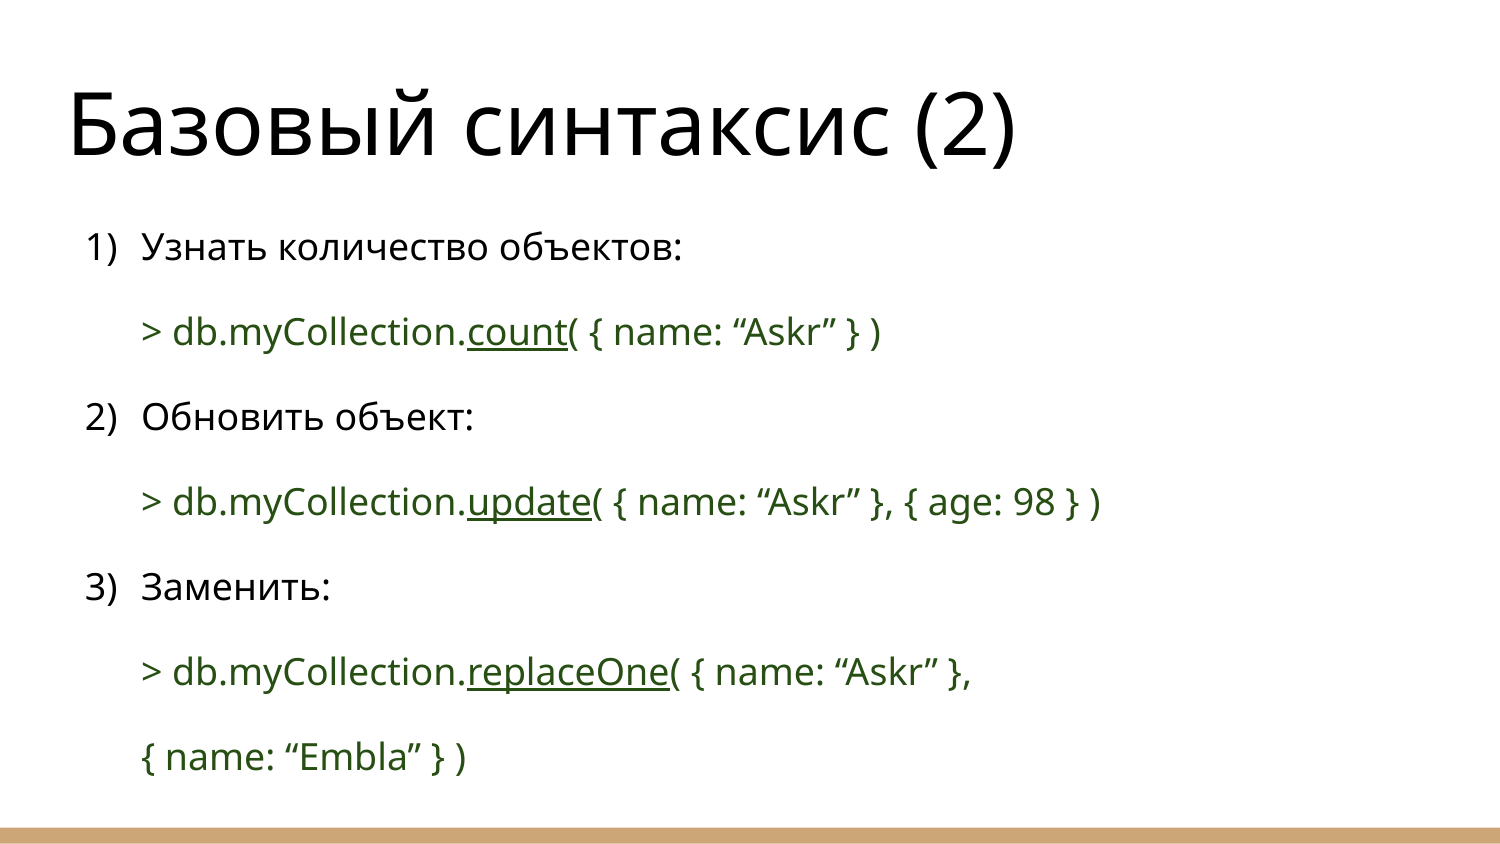

# Базовый синтаксис (2)
Узнать количество объектов:
> db.myCollection.count( { name: “Askr” } )
Обновить объект:
> db.myCollection.update( { name: “Askr” }, { age: 98 } )
Заменить:
> db.myCollection.replaceOne( { name: “Askr” },
{ name: “Embla” } )